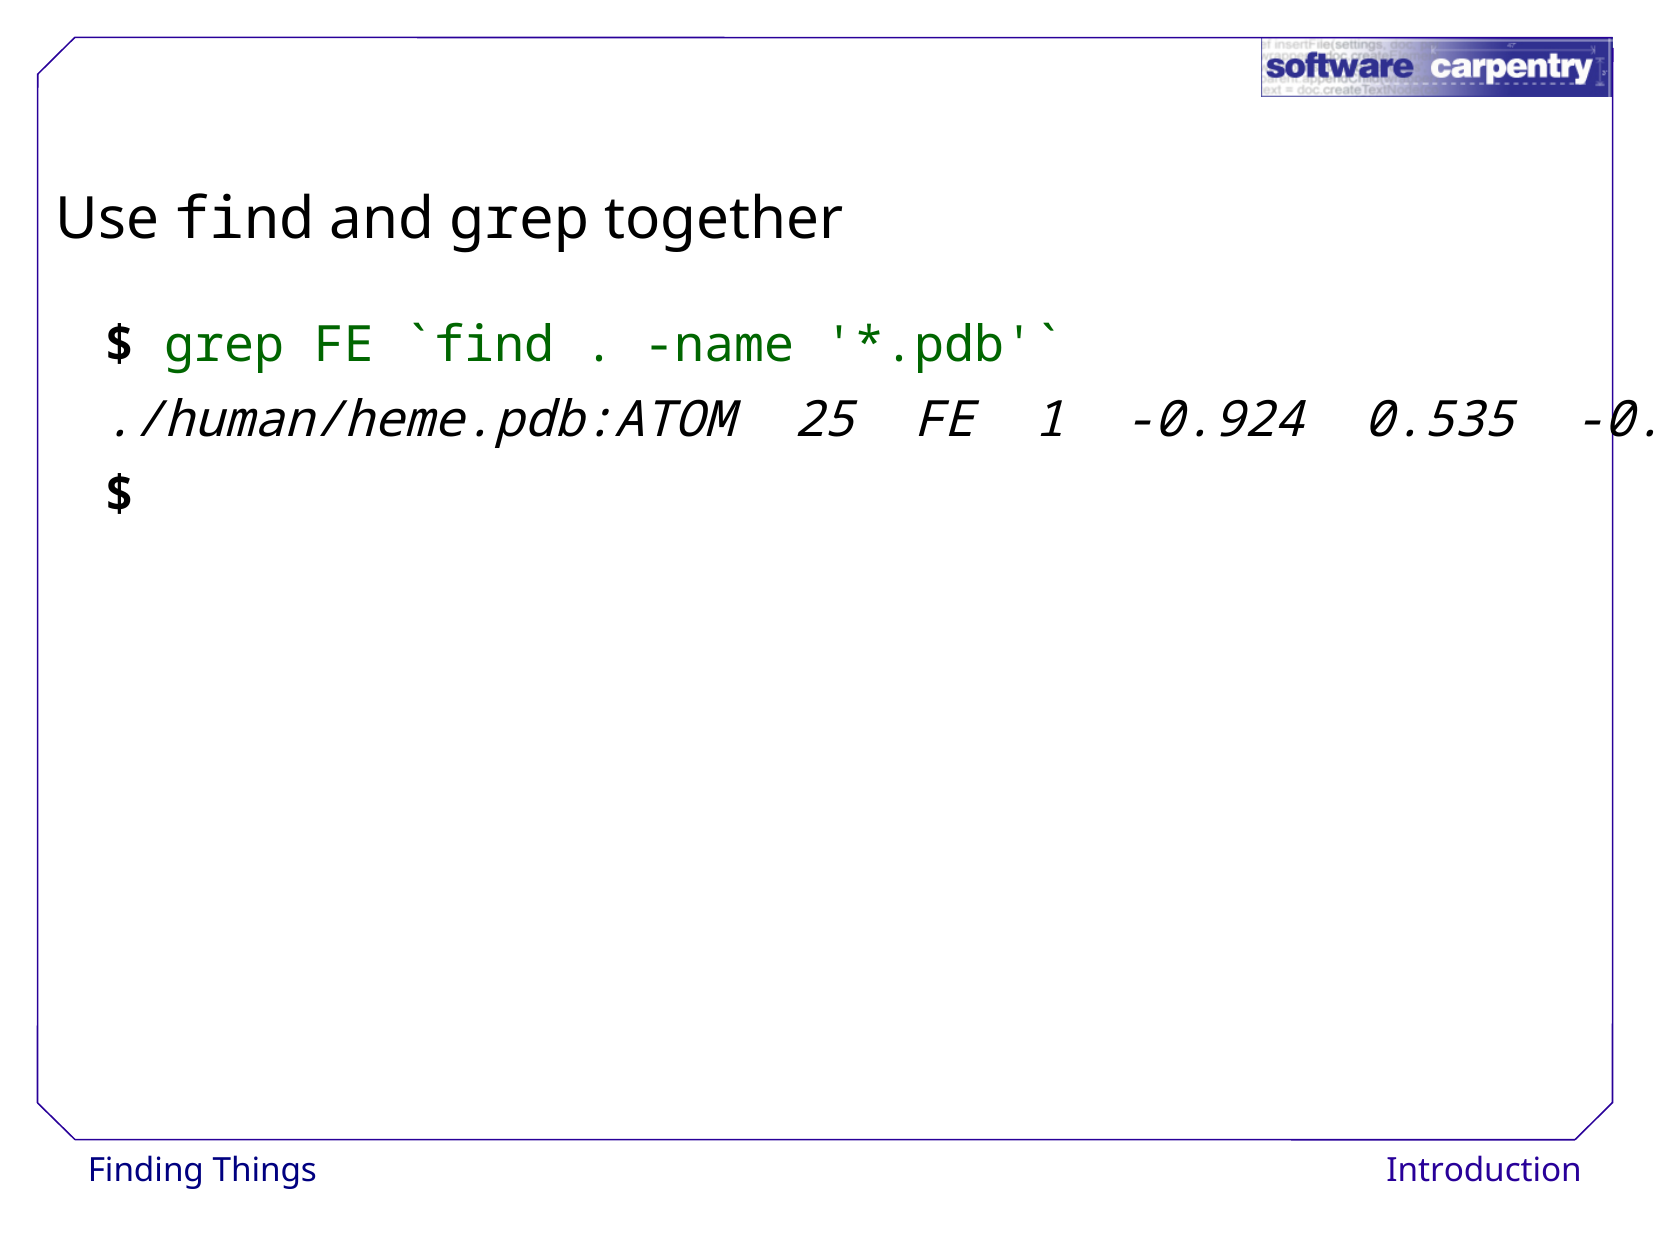

Use find and grep together
$ grep FE `find . -name '*.pdb'`
./human/heme.pdb:ATOM 25 FE 1 -0.924 0.535 -0.518
$